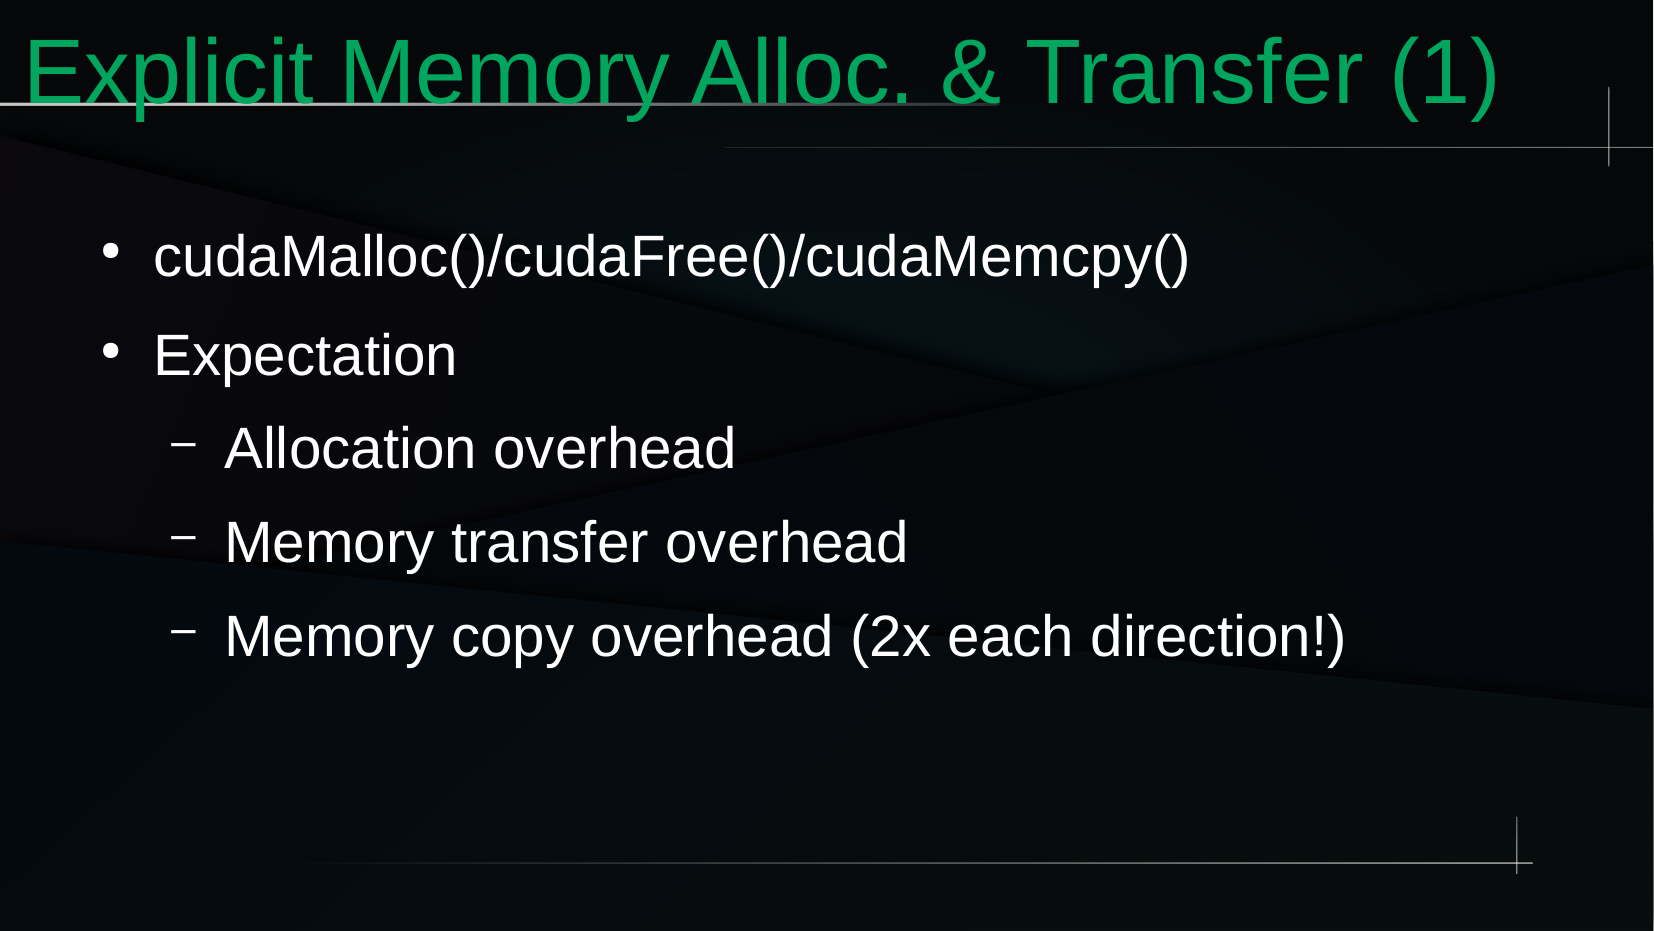

# Explicit Memory Alloc. & Transfer (1)
cudaMalloc()/cudaFree()/cudaMemcpy()
Expectation
Allocation overhead
Memory transfer overhead
Memory copy overhead (2x each direction!)